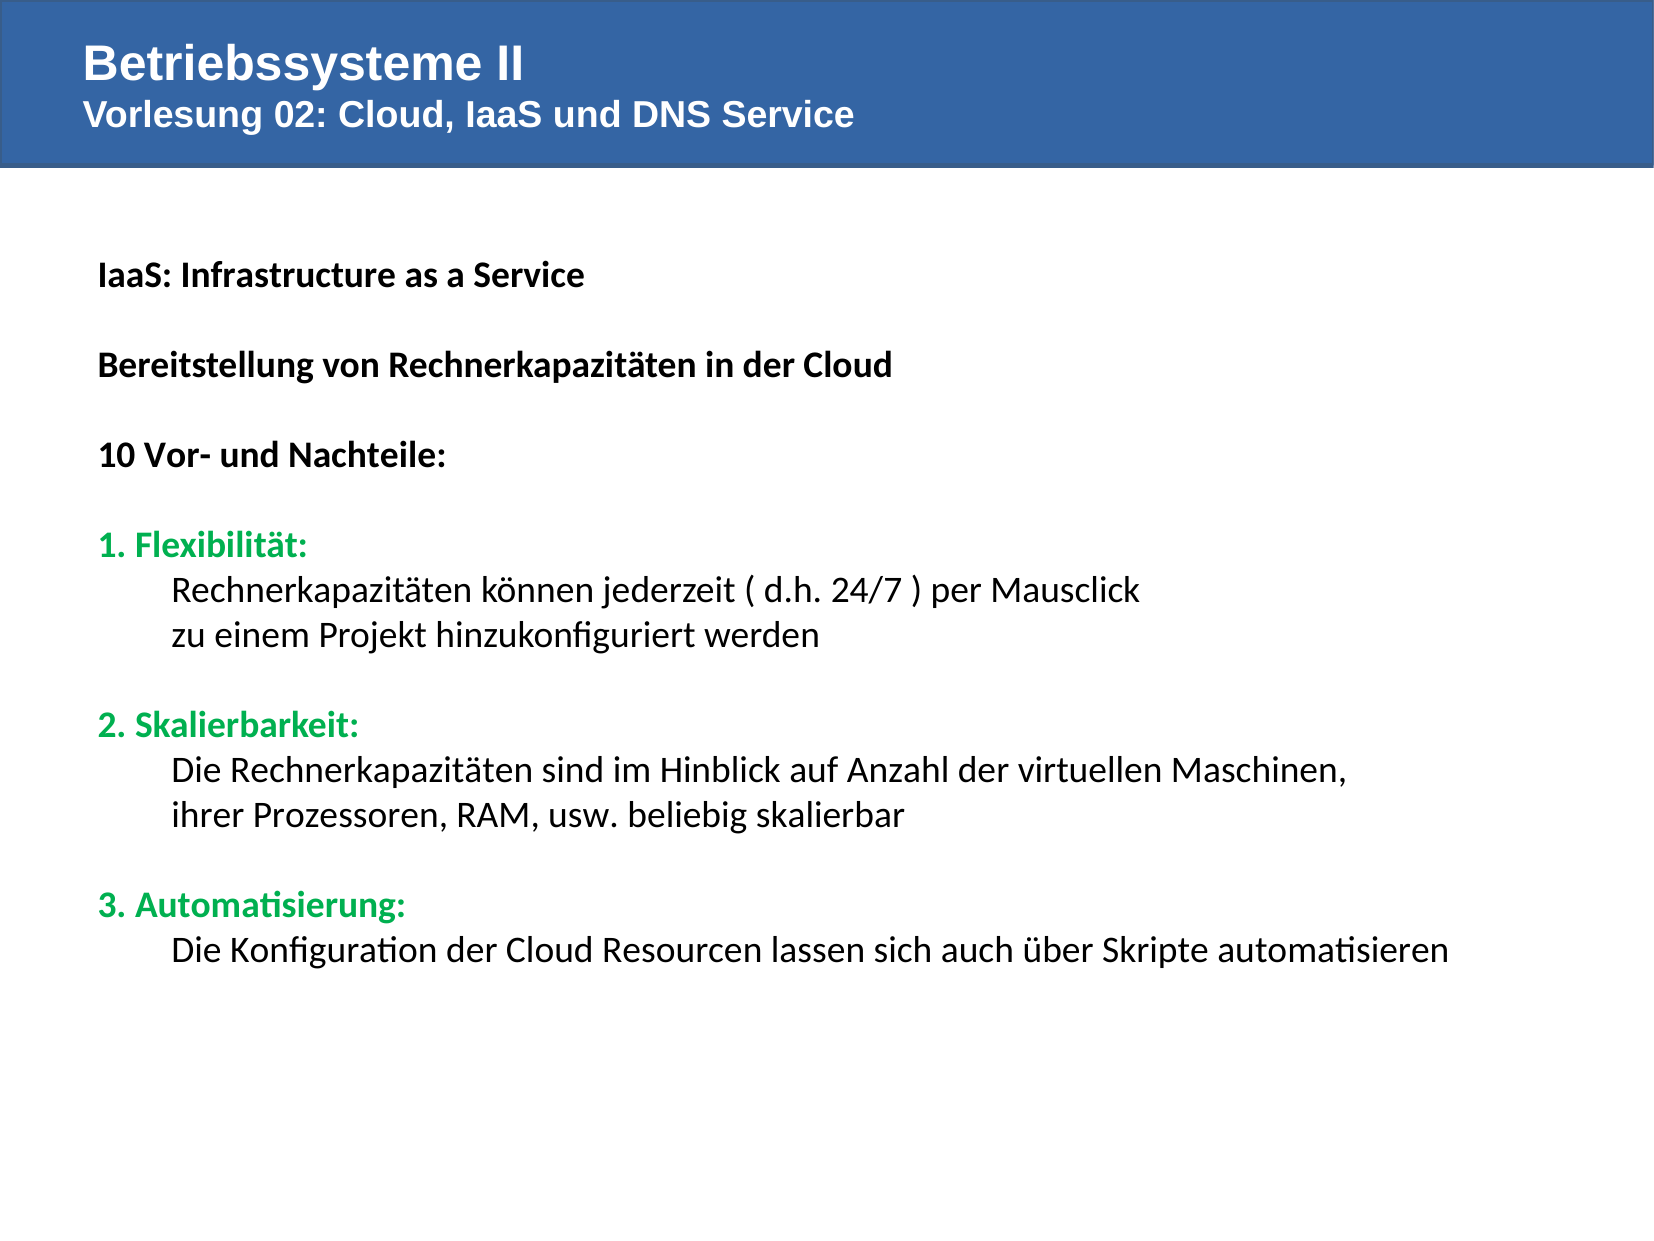

# Betriebssysteme II Vorlesung 02: Cloud, IaaS und DNS Service
IaaS: Infrastructure as a Service
Bereitstellung von Rechnerkapazitäten in der Cloud
10 Vor- und Nachteile:
1. Flexibilität:
	Rechnerkapazitäten können jederzeit ( d.h. 24/7 ) per Mausclick
	zu einem Projekt hinzukonfiguriert werden
2. Skalierbarkeit:
	Die Rechnerkapazitäten sind im Hinblick auf Anzahl der virtuellen Maschinen,
	ihrer Prozessoren, RAM, usw. beliebig skalierbar
3. Automatisierung:
	Die Konfiguration der Cloud Resourcen lassen sich auch über Skripte automatisieren